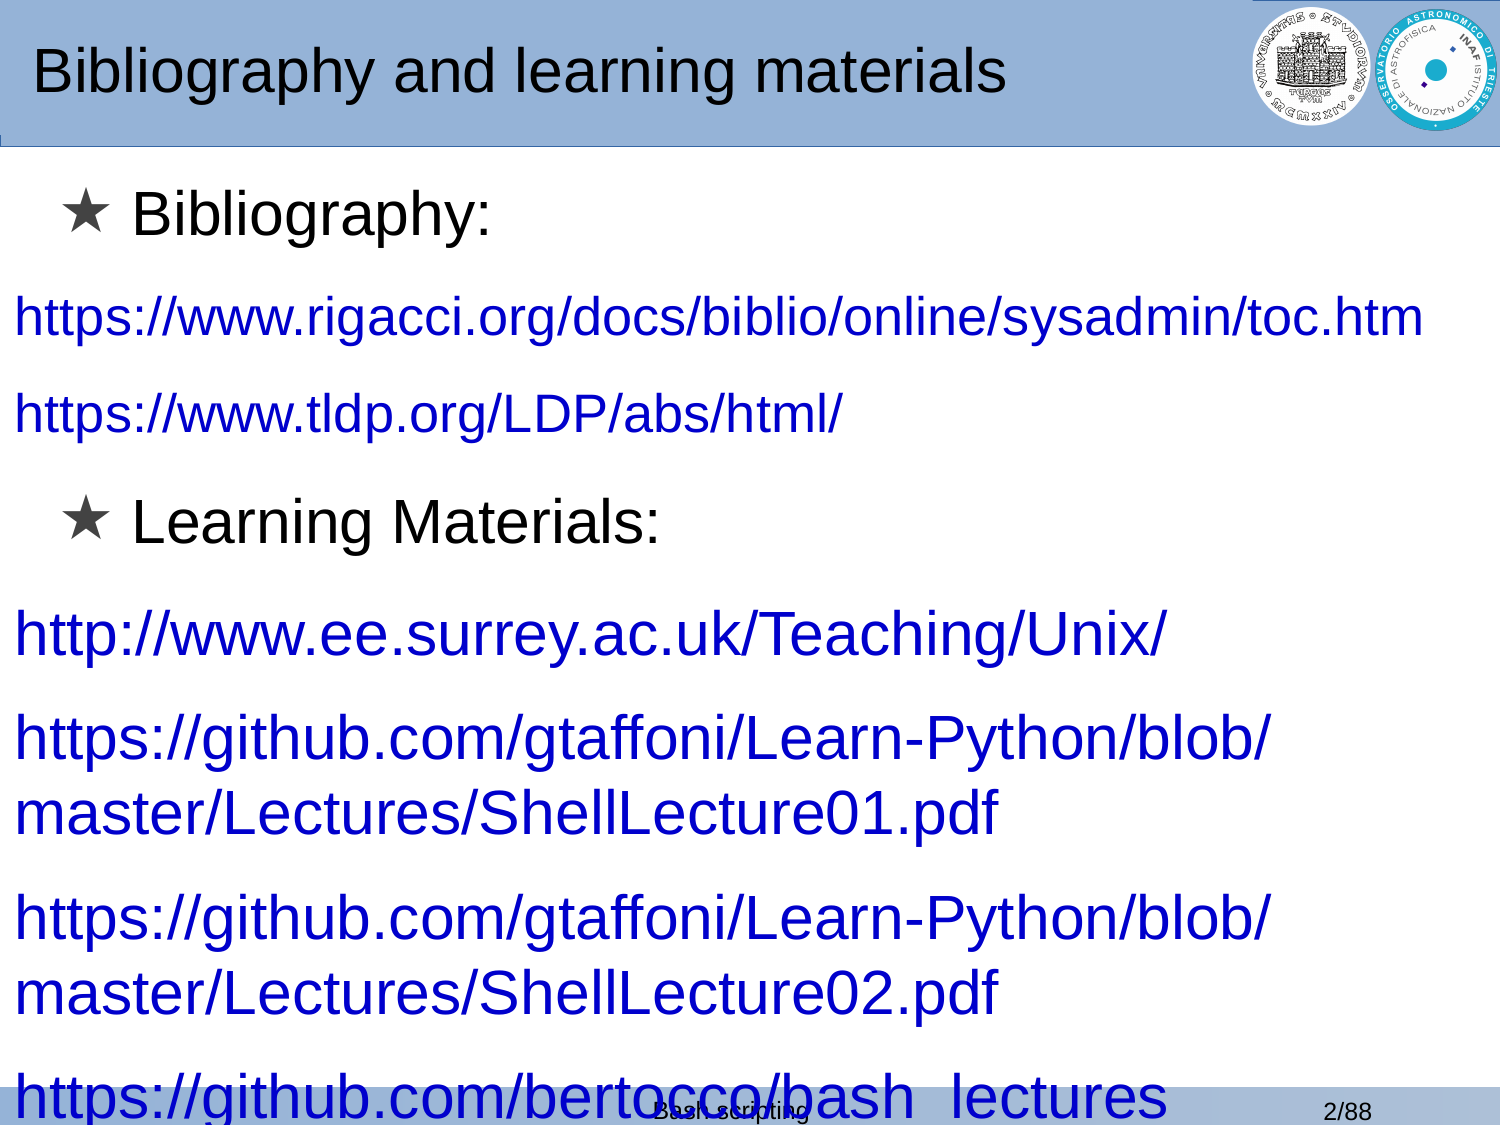

Traditional service delivery
Bibliography and learning materials
# Bibliography:
https://www.rigacci.org/docs/biblio/online/sysadmin/toc.htm
https://www.tldp.org/LDP/abs/html/
 Learning Materials:
http://www.ee.surrey.ac.uk/Teaching/Unix/
https://github.com/gtaffoni/Learn-Python/blob/master/Lectures/ShellLecture01.pdf
https://github.com/gtaffoni/Learn-Python/blob/master/Lectures/ShellLecture02.pdf
https://github.com/bertocco/bash_lectures